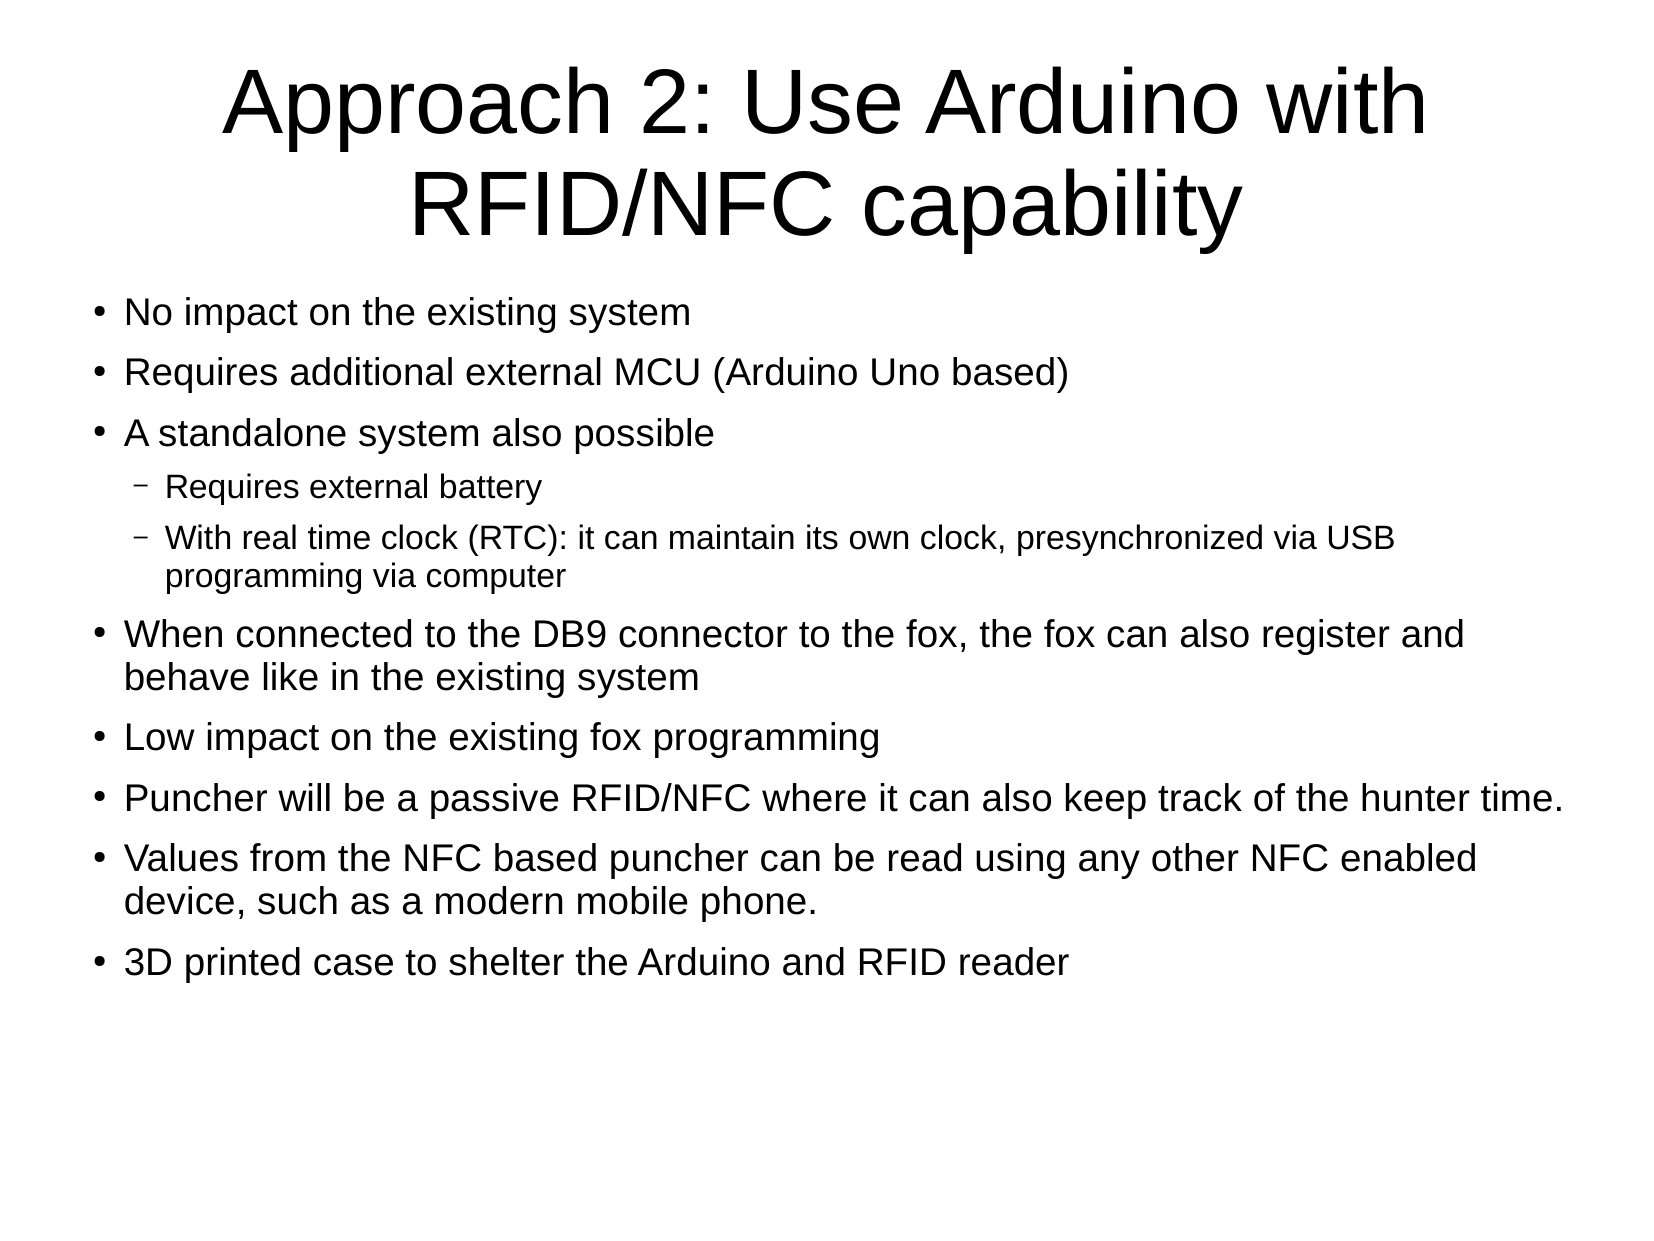

# Approach 2: Use Arduino with RFID/NFC capability
No impact on the existing system
Requires additional external MCU (Arduino Uno based)
A standalone system also possible
Requires external battery
With real time clock (RTC): it can maintain its own clock, presynchronized via USB programming via computer
When connected to the DB9 connector to the fox, the fox can also register and behave like in the existing system
Low impact on the existing fox programming
Puncher will be a passive RFID/NFC where it can also keep track of the hunter time.
Values from the NFC based puncher can be read using any other NFC enabled device, such as a modern mobile phone.
3D printed case to shelter the Arduino and RFID reader